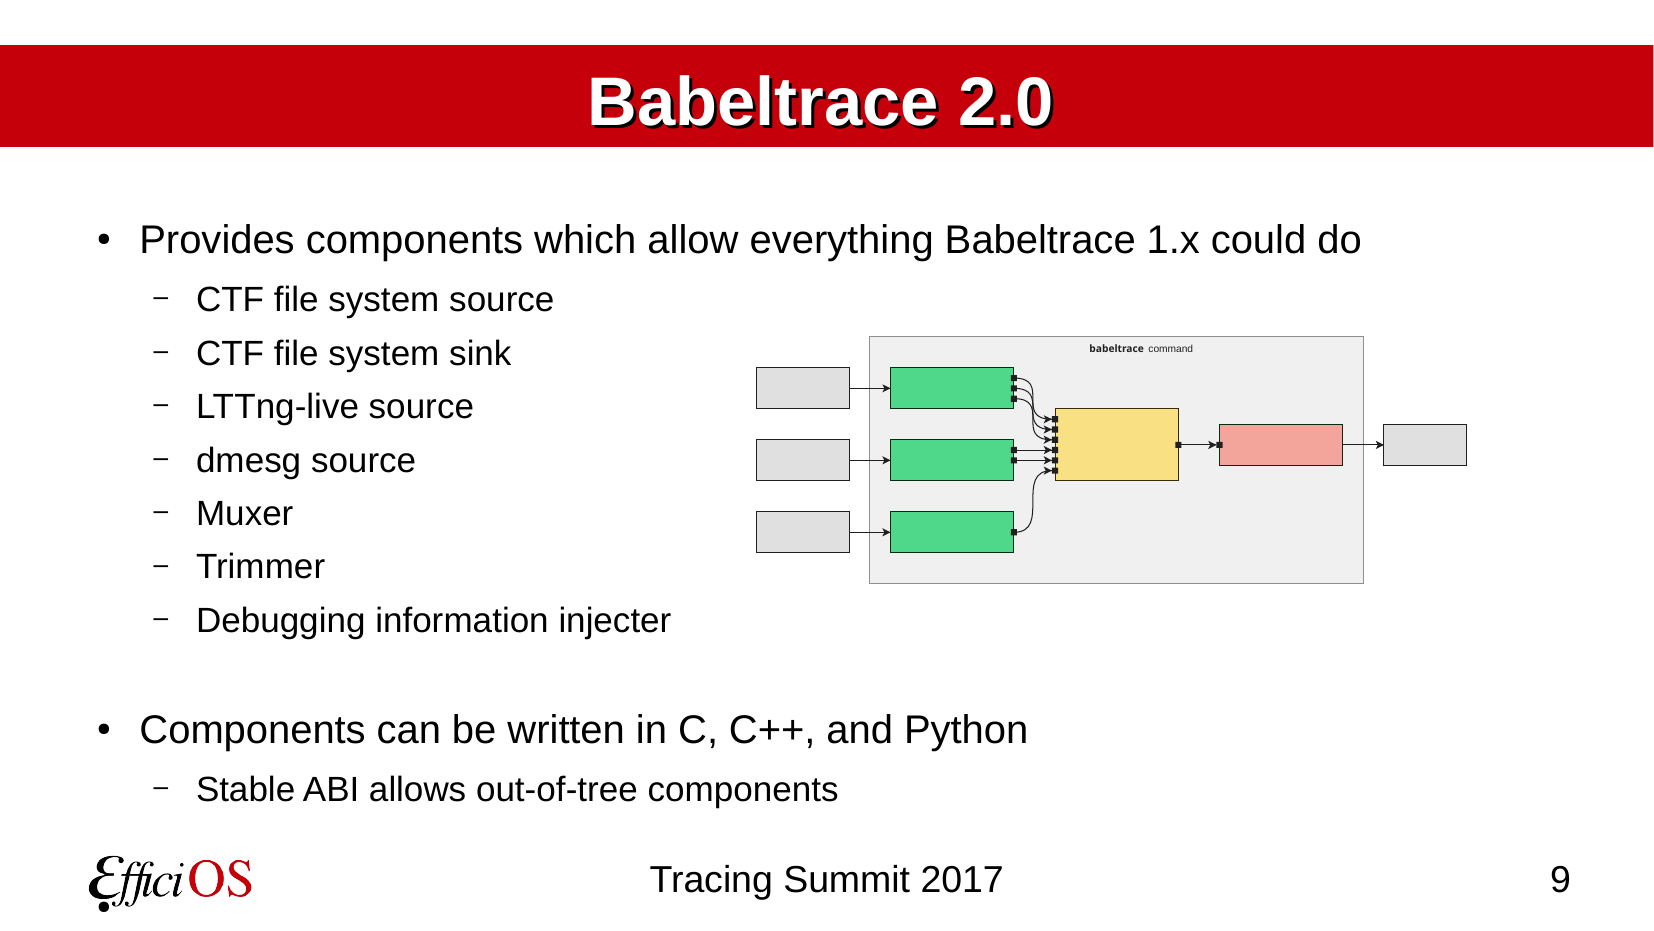

# Babeltrace 2.0
Provides components which allow everything Babeltrace 1.x could do
CTF file system source
CTF file system sink
LTTng-live source
dmesg source
Muxer
Trimmer
Debugging information injecter
Components can be written in C, C++, and Python
Stable ABI allows out-of-tree components
Tracing Summit 2017
9